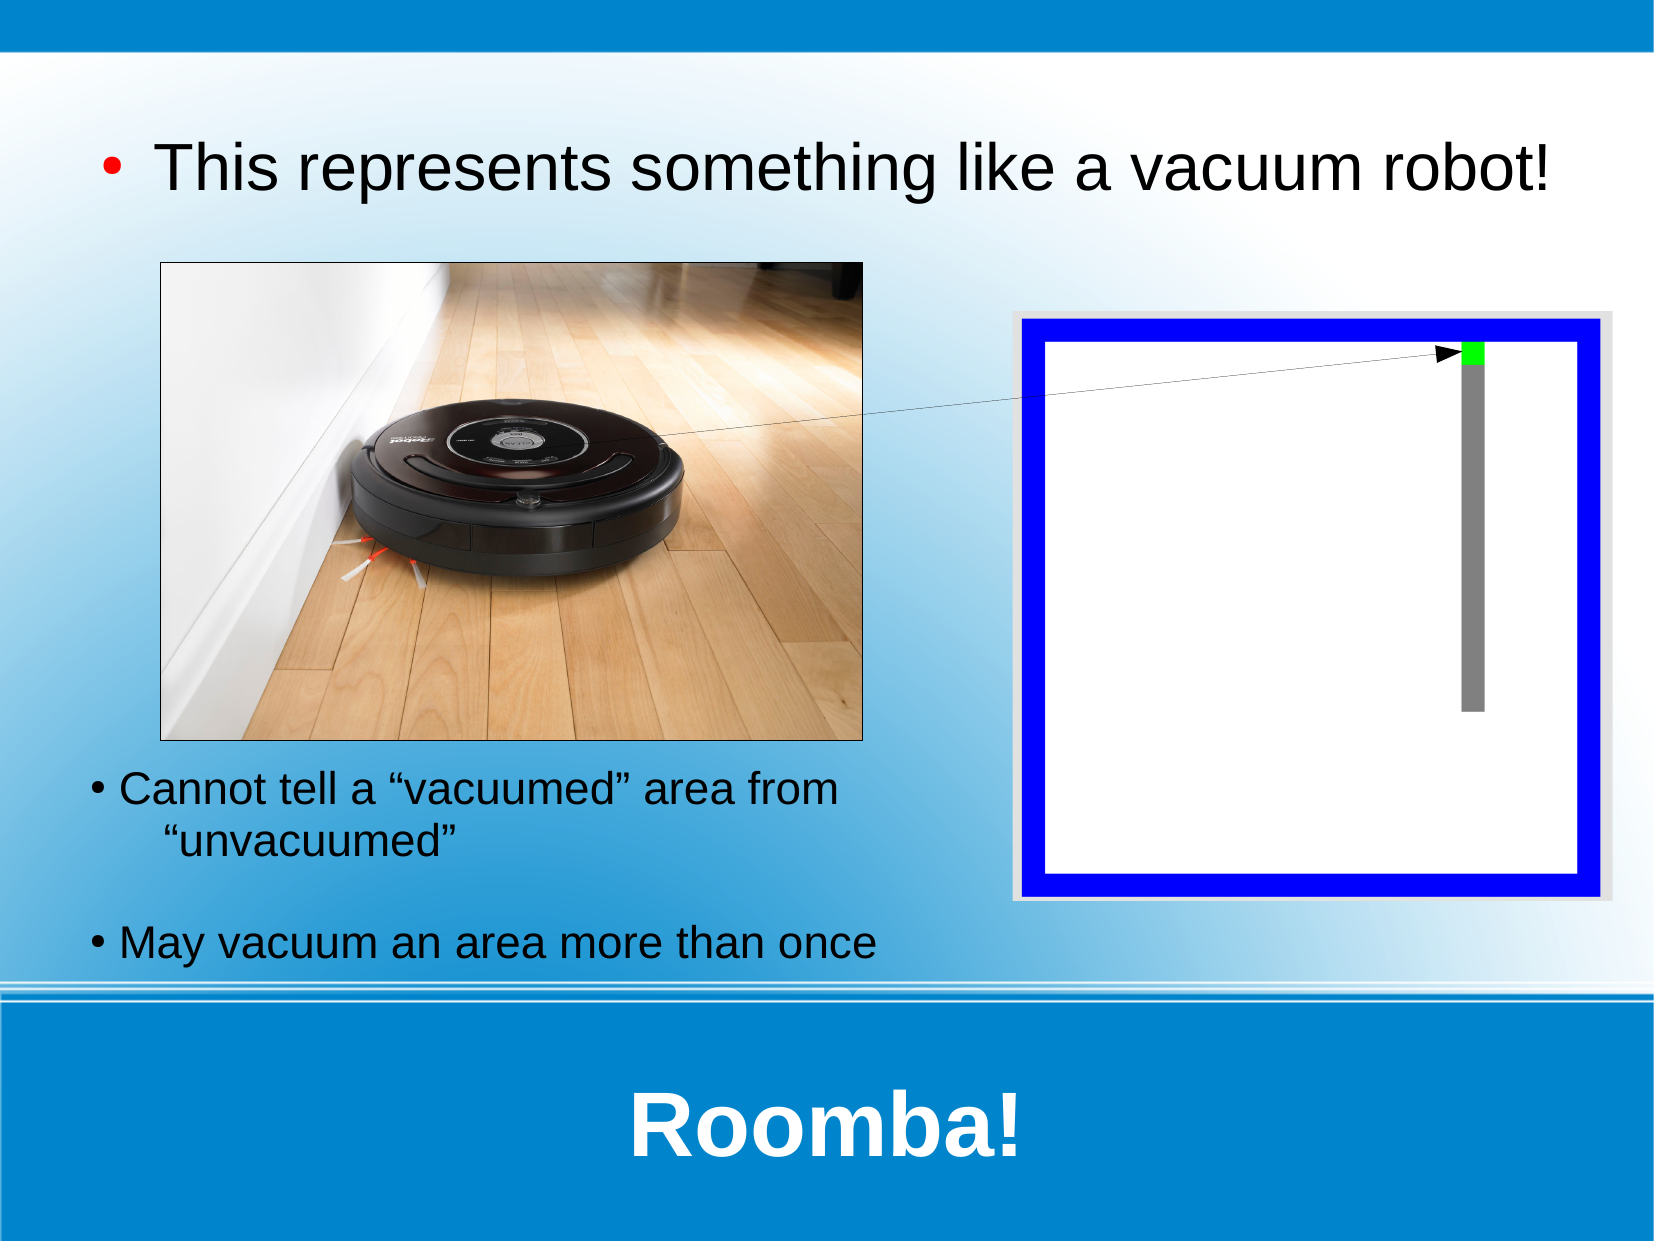

This represents something like a vacuum robot!
 Cannot tell a “vacuumed” area from 			“unvacuumed”
 May vacuum an area more than once
# Roomba!